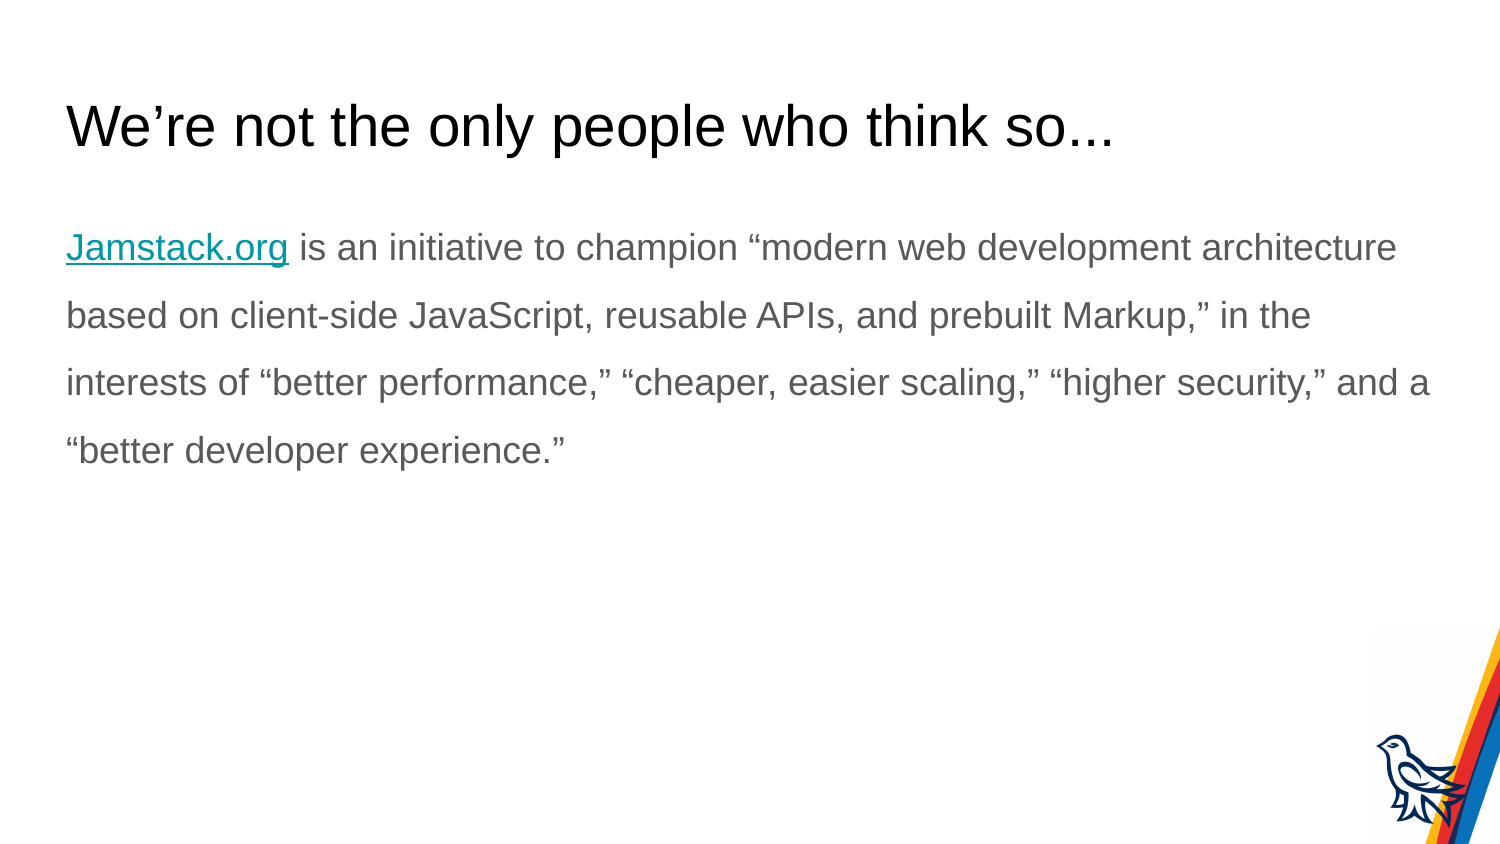

# We’re not the only people who think so...
Jamstack.org is an initiative to champion “modern web development architecture based on client-side JavaScript, reusable APIs, and prebuilt Markup,” in the interests of “better performance,” “cheaper, easier scaling,” “higher security,” and a “better developer experience.”